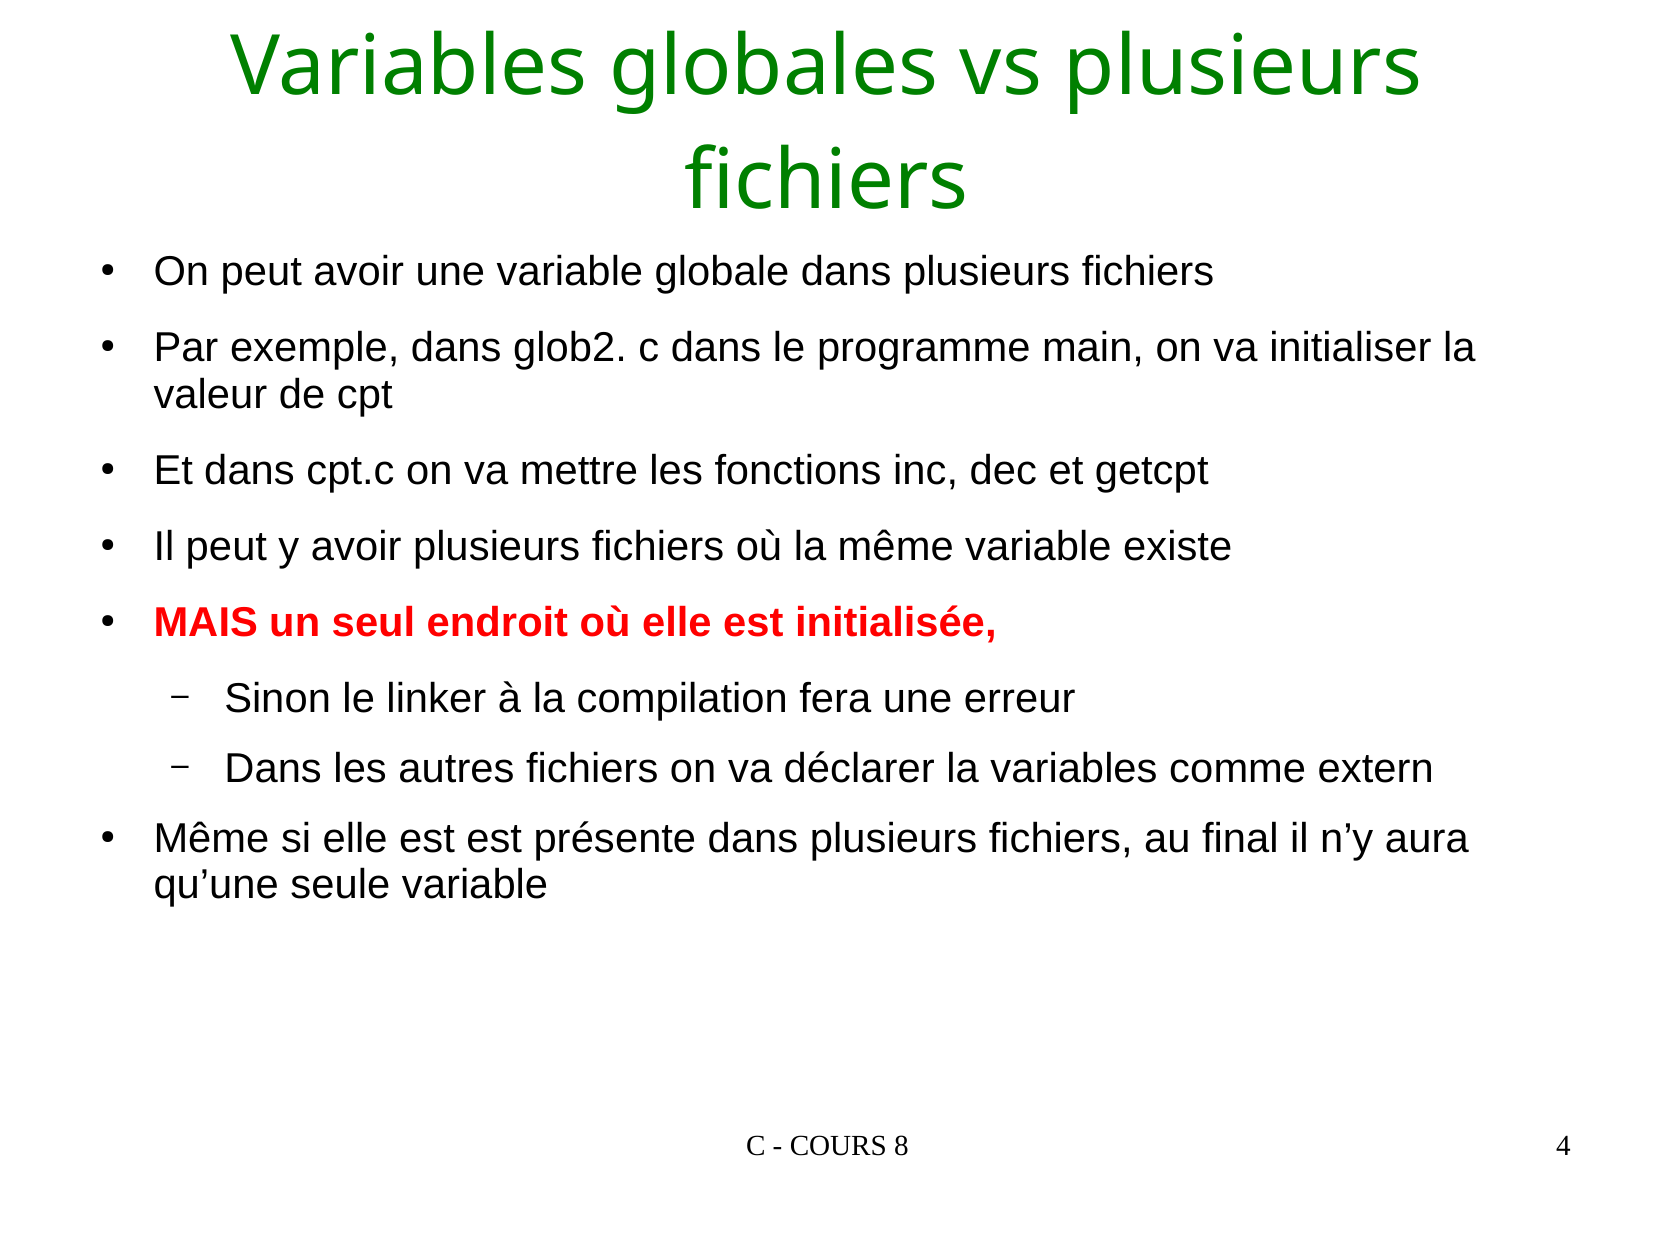

# Variables globales vs plusieurs fichiers
On peut avoir une variable globale dans plusieurs fichiers
Par exemple, dans glob2. c dans le programme main, on va initialiser la valeur de cpt
Et dans cpt.c on va mettre les fonctions inc, dec et getcpt
Il peut y avoir plusieurs fichiers où la même variable existe
MAIS un seul endroit où elle est initialisée,
Sinon le linker à la compilation fera une erreur
Dans les autres fichiers on va déclarer la variables comme extern
Même si elle est est présente dans plusieurs fichiers, au final il n’y aura qu’une seule variable
C - COURS 8
4